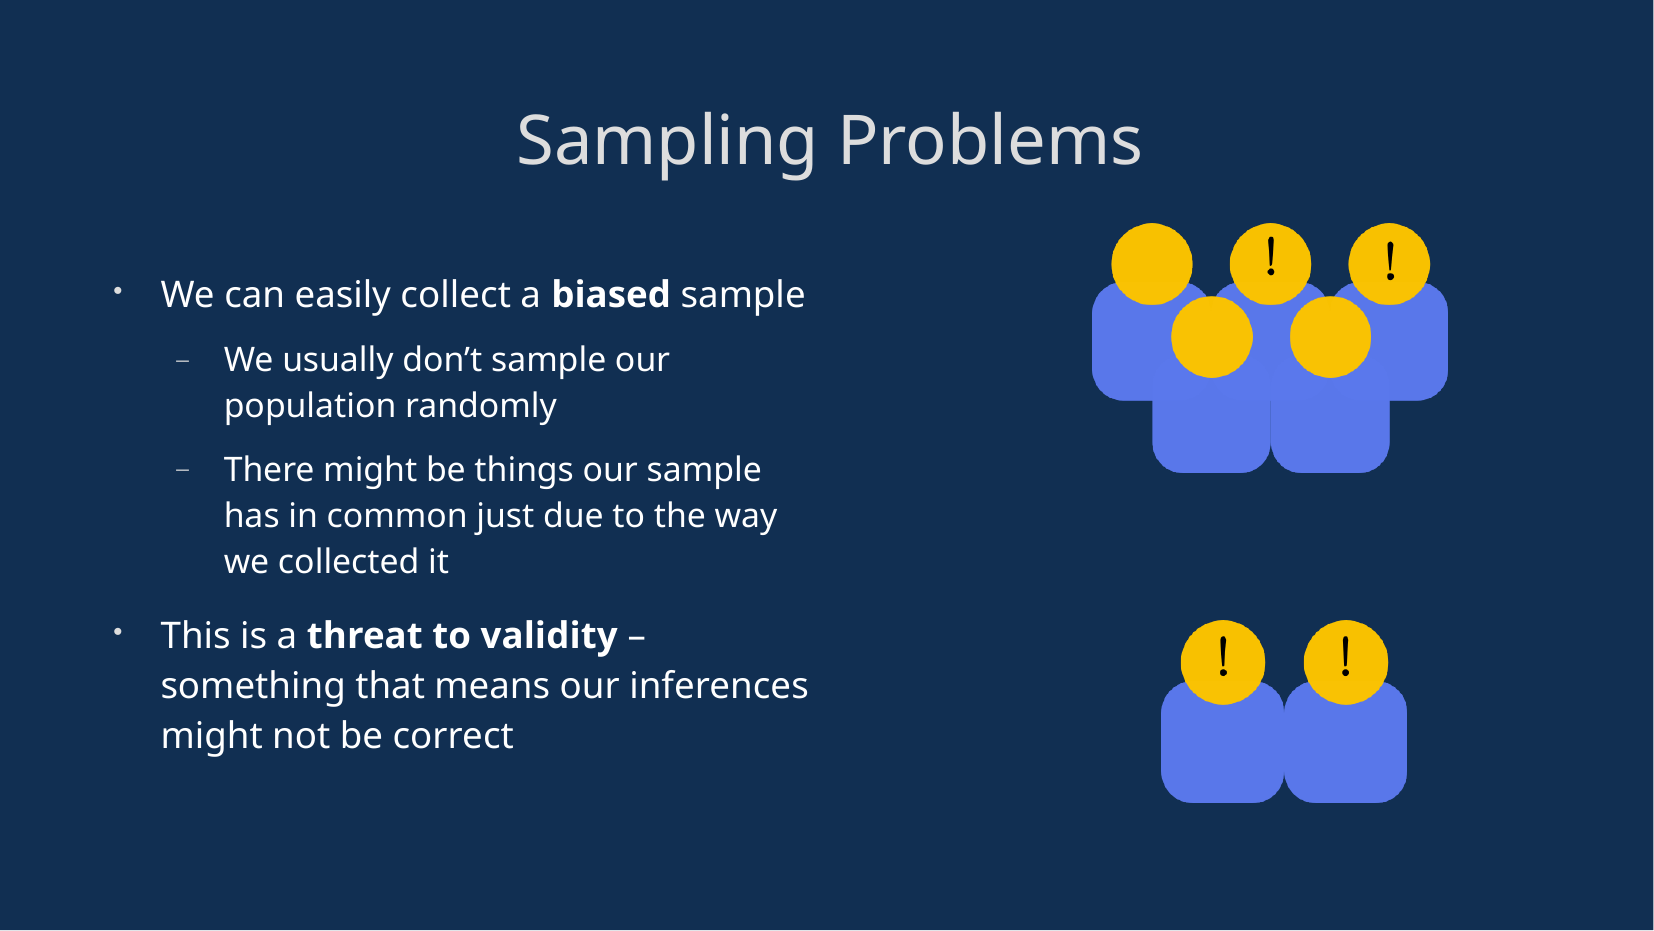

# Sampling Problems
We can easily collect a biased sample
We usually don’t sample our population randomly
There might be things our sample has in common just due to the way we collected it
This is a threat to validity – something that means our inferences might not be correct